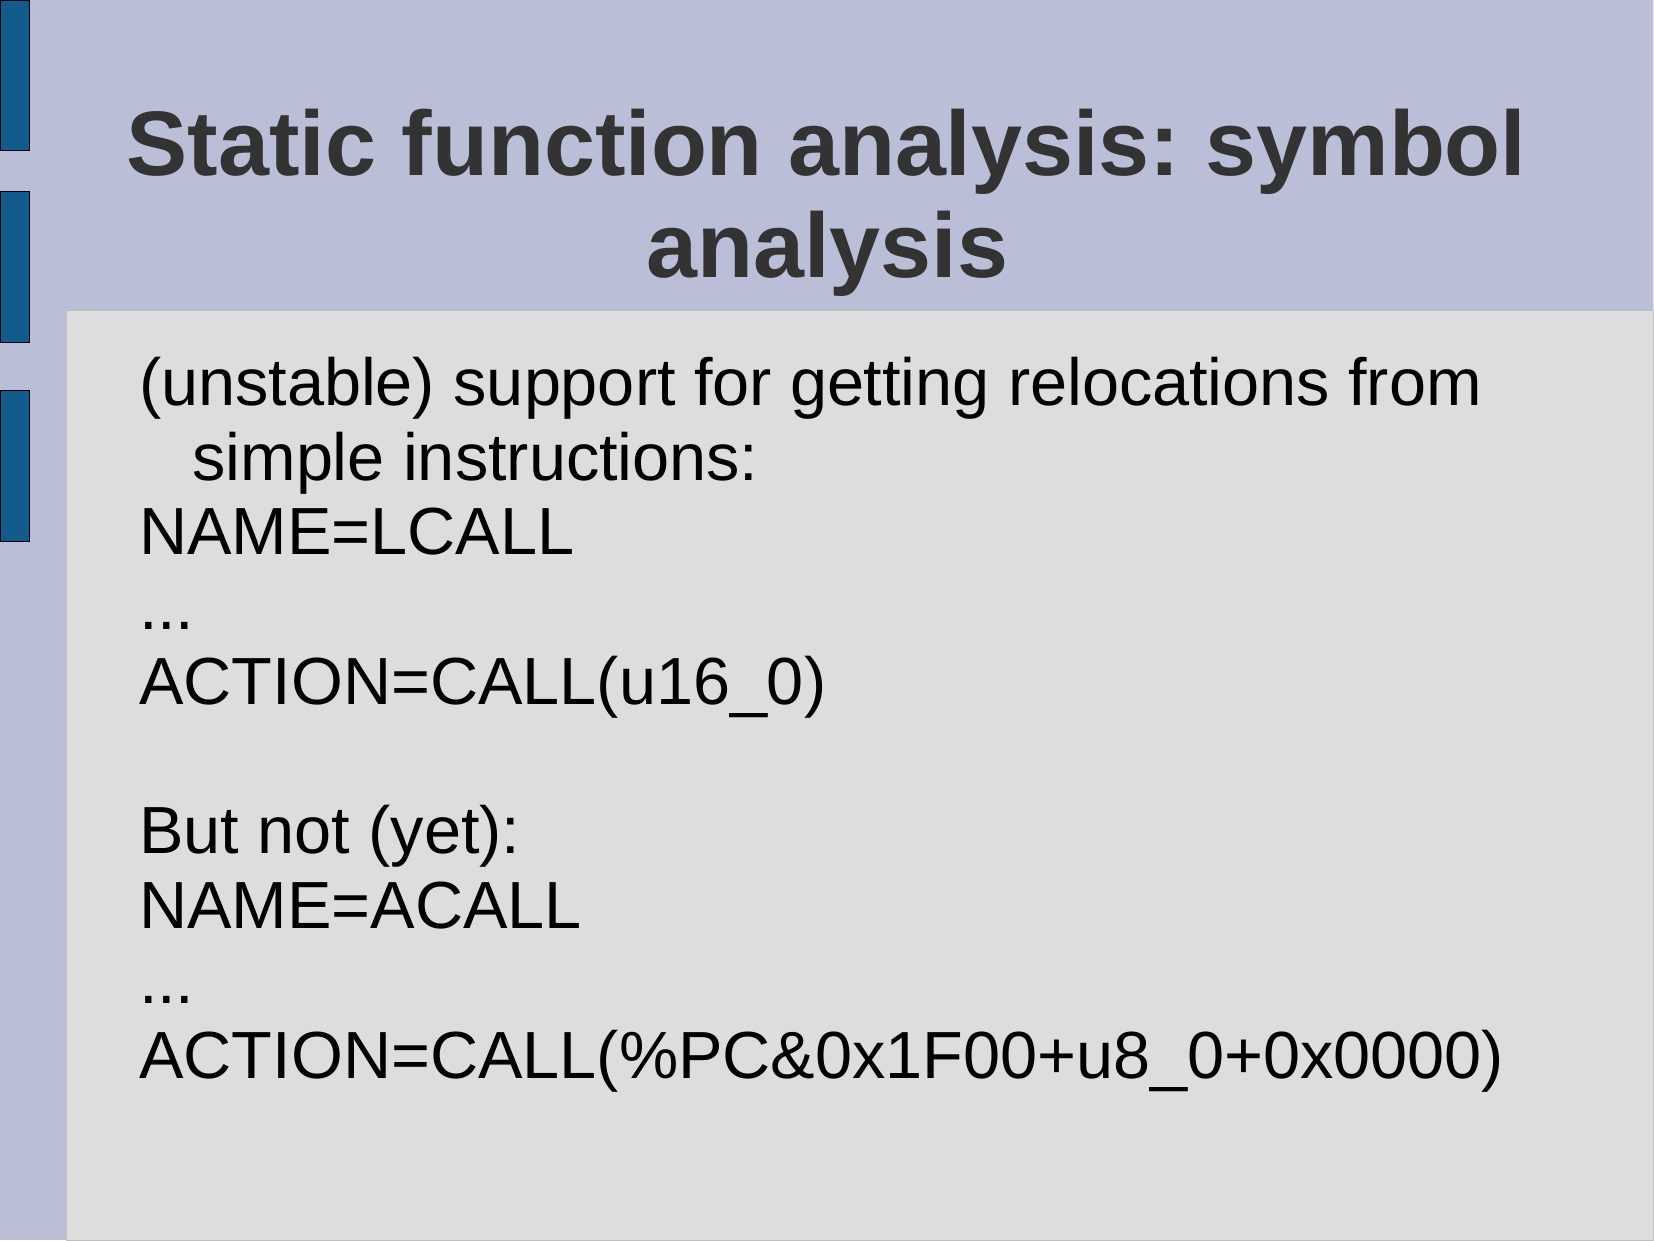

# Static function analysis: symbol analysis
(unstable) support for getting relocations from simple instructions:
NAME=LCALL
...
ACTION=CALL(u16_0)
But not (yet):
NAME=ACALL
...
ACTION=CALL(%PC&0x1F00+u8_0+0x0000)